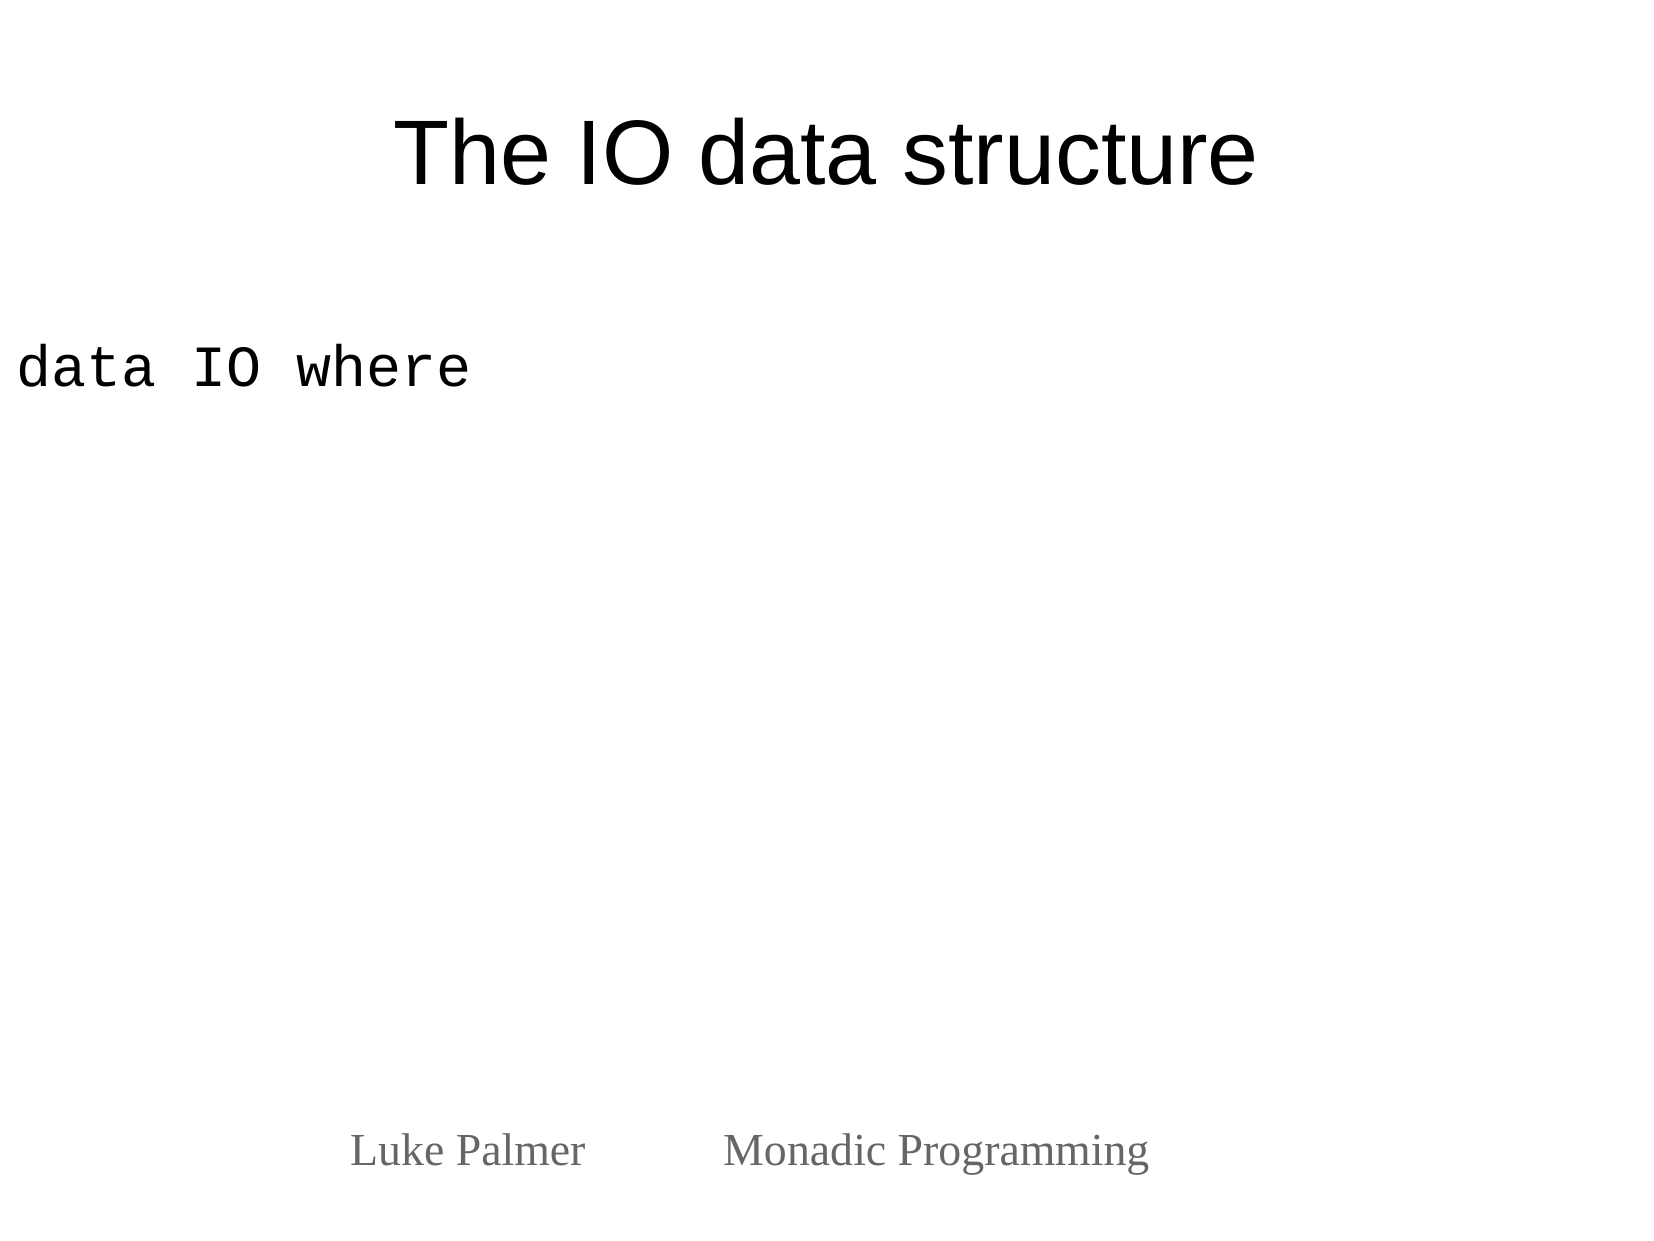

# The IO data structure
data IO where